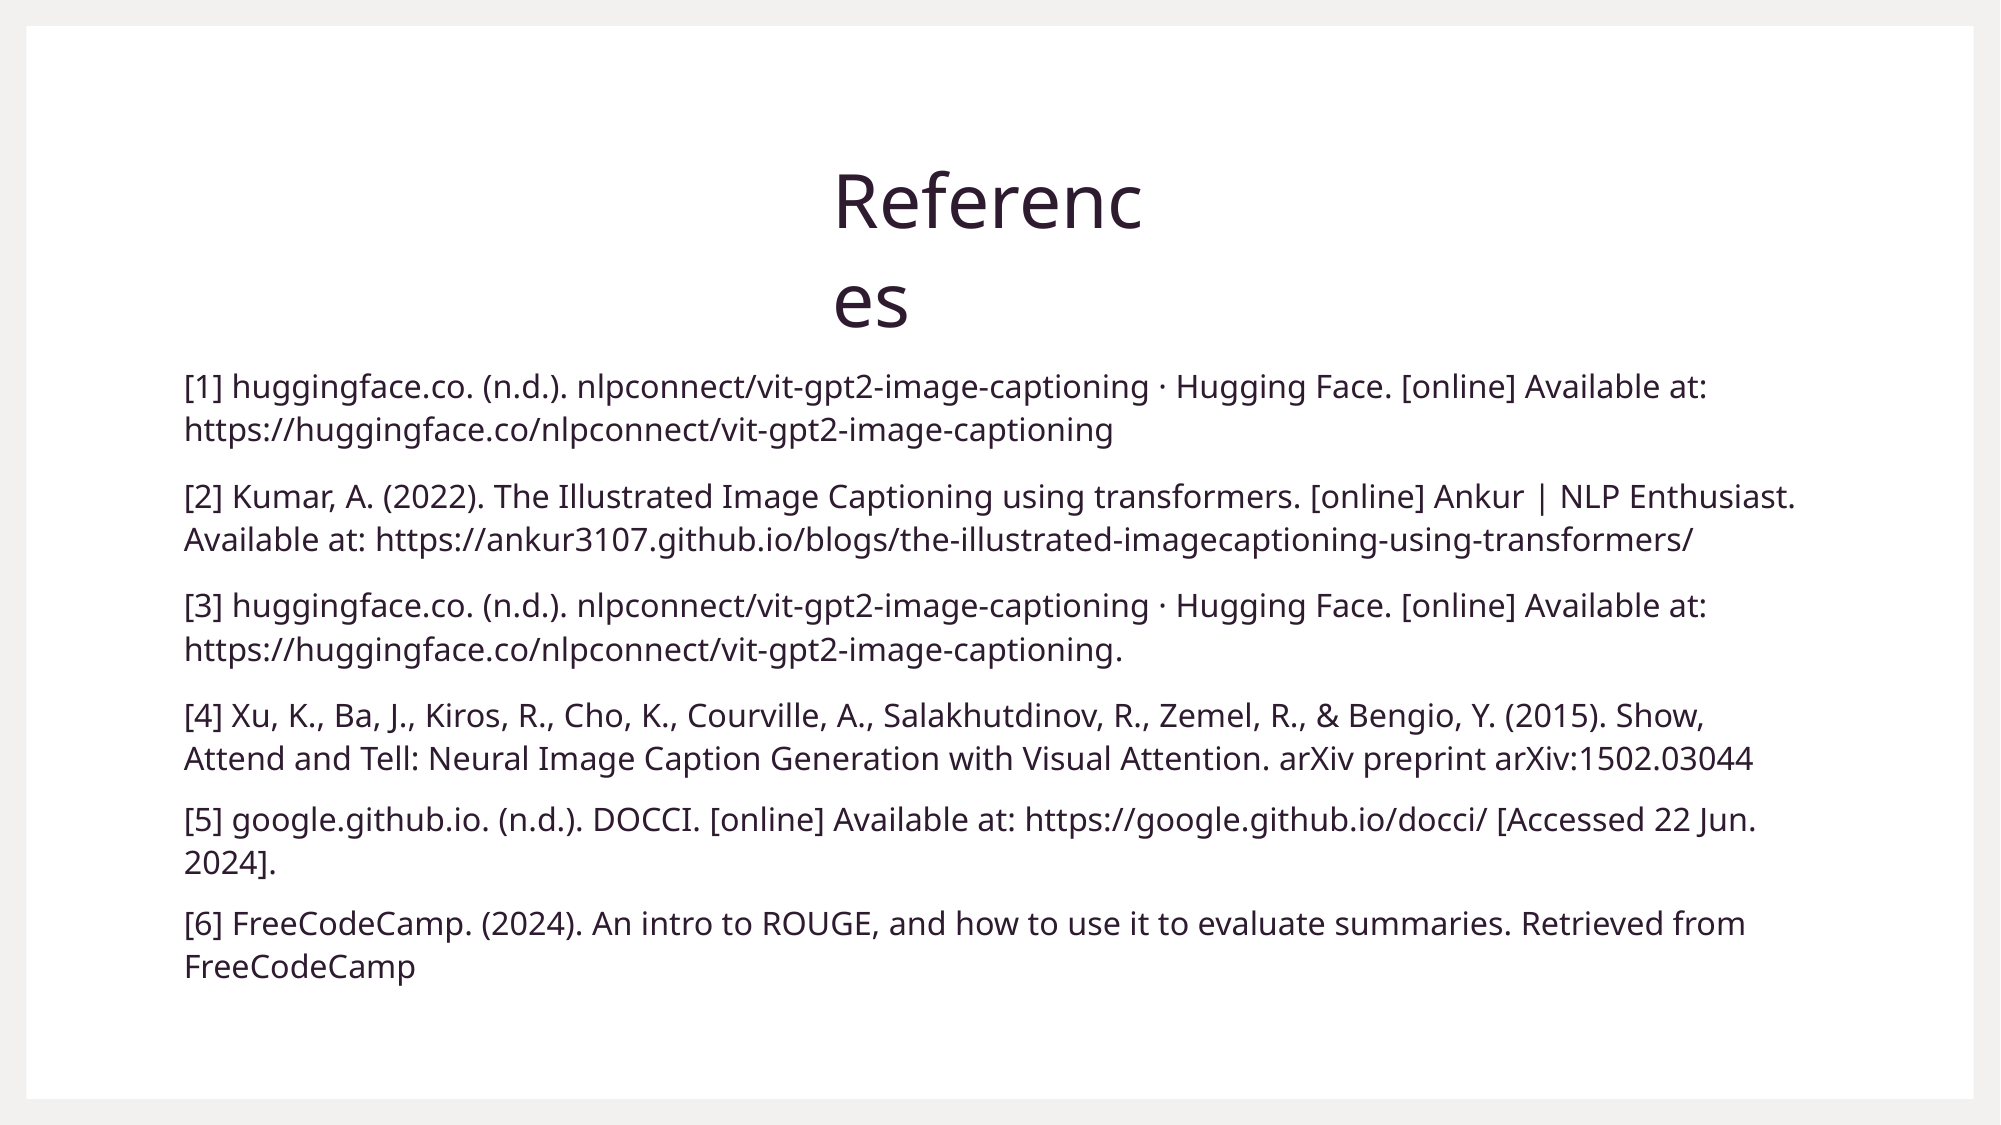

# References
[1] huggingface.co. (n.d.). nlpconnect/vit-gpt2-image-captioning · Hugging Face. [online] Available at: https://huggingface.co/nlpconnect/vit-gpt2-image-captioning
[2] Kumar, A. (2022). The Illustrated Image Captioning using transformers. [online] Ankur | NLP Enthusiast. Available at: https://ankur3107.github.io/blogs/the-illustrated-imagecaptioning-using-transformers/
[3] huggingface.co. (n.d.). nlpconnect/vit-gpt2-image-captioning · Hugging Face. [online] Available at: https://huggingface.co/nlpconnect/vit-gpt2-image-captioning.
[4] Xu, K., Ba, J., Kiros, R., Cho, K., Courville, A., Salakhutdinov, R., Zemel, R., & Bengio, Y. (2015). Show, Attend and Tell: Neural Image Caption Generation with Visual Attention. arXiv preprint arXiv:1502.03044
[5] google.github.io. (n.d.). DOCCI. [online] Available at: https://google.github.io/docci/ [Accessed 22 Jun. 2024].
[6] FreeCodeCamp. (2024). An intro to ROUGE, and how to use it to evaluate summaries. Retrieved from FreeCodeCamp